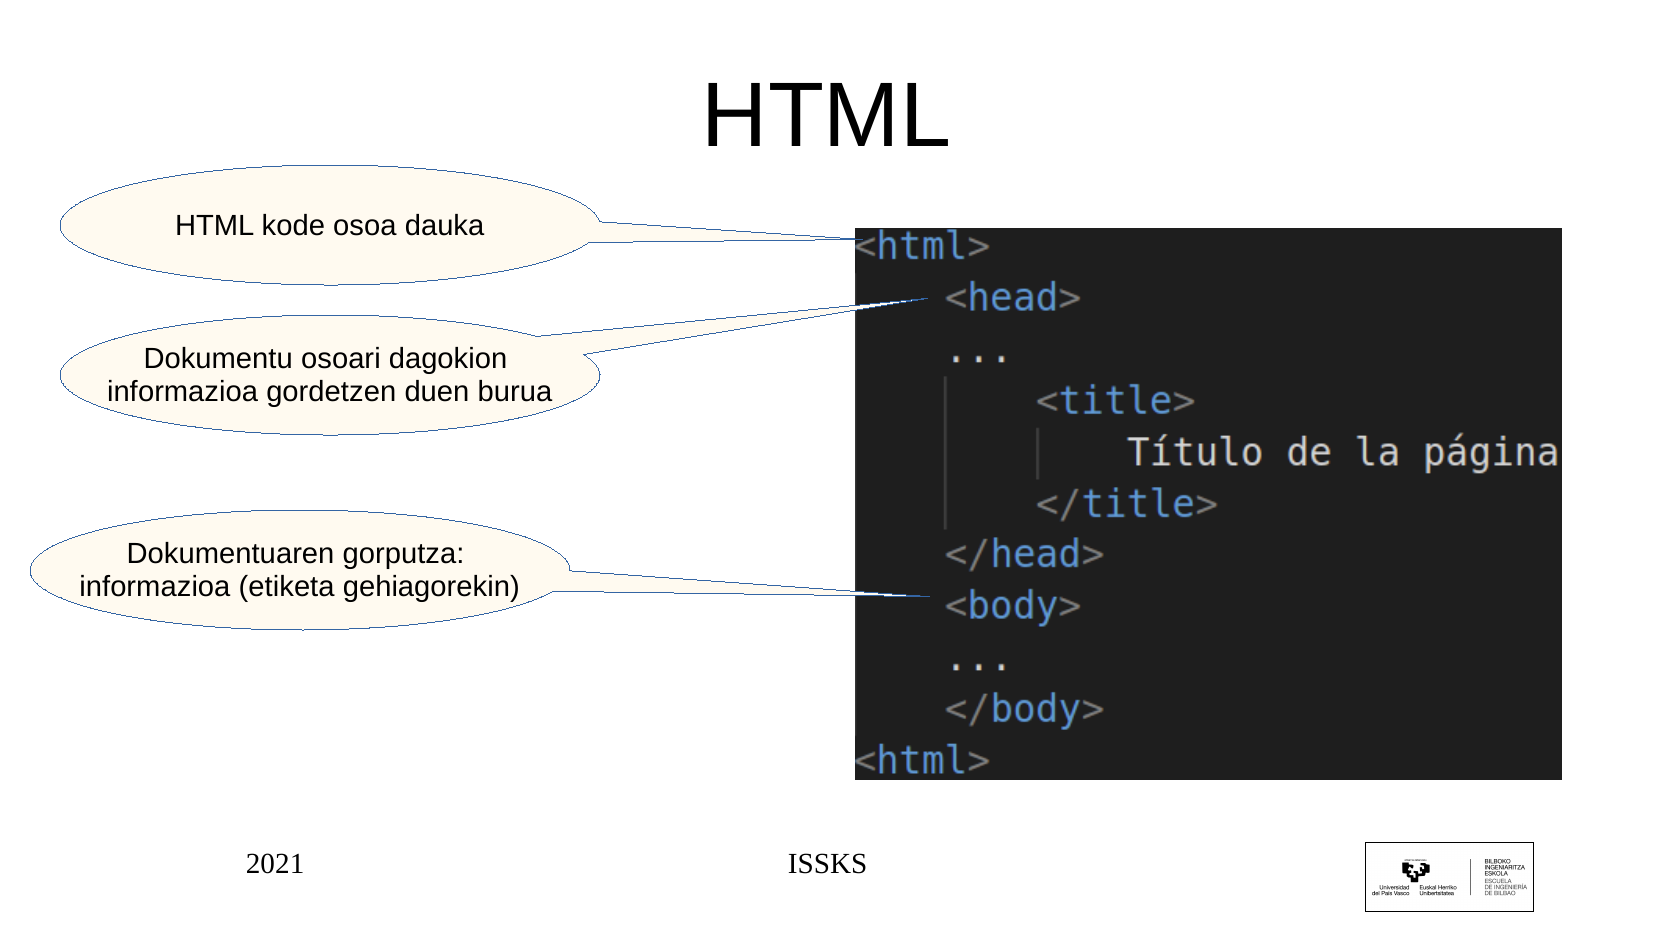

# HTML
HTML kode osoa dauka
Dokumentu osoari dagokion
informazioa gordetzen duen burua
Dokumentuaren gorputza:
informazioa (etiketa gehiagorekin)